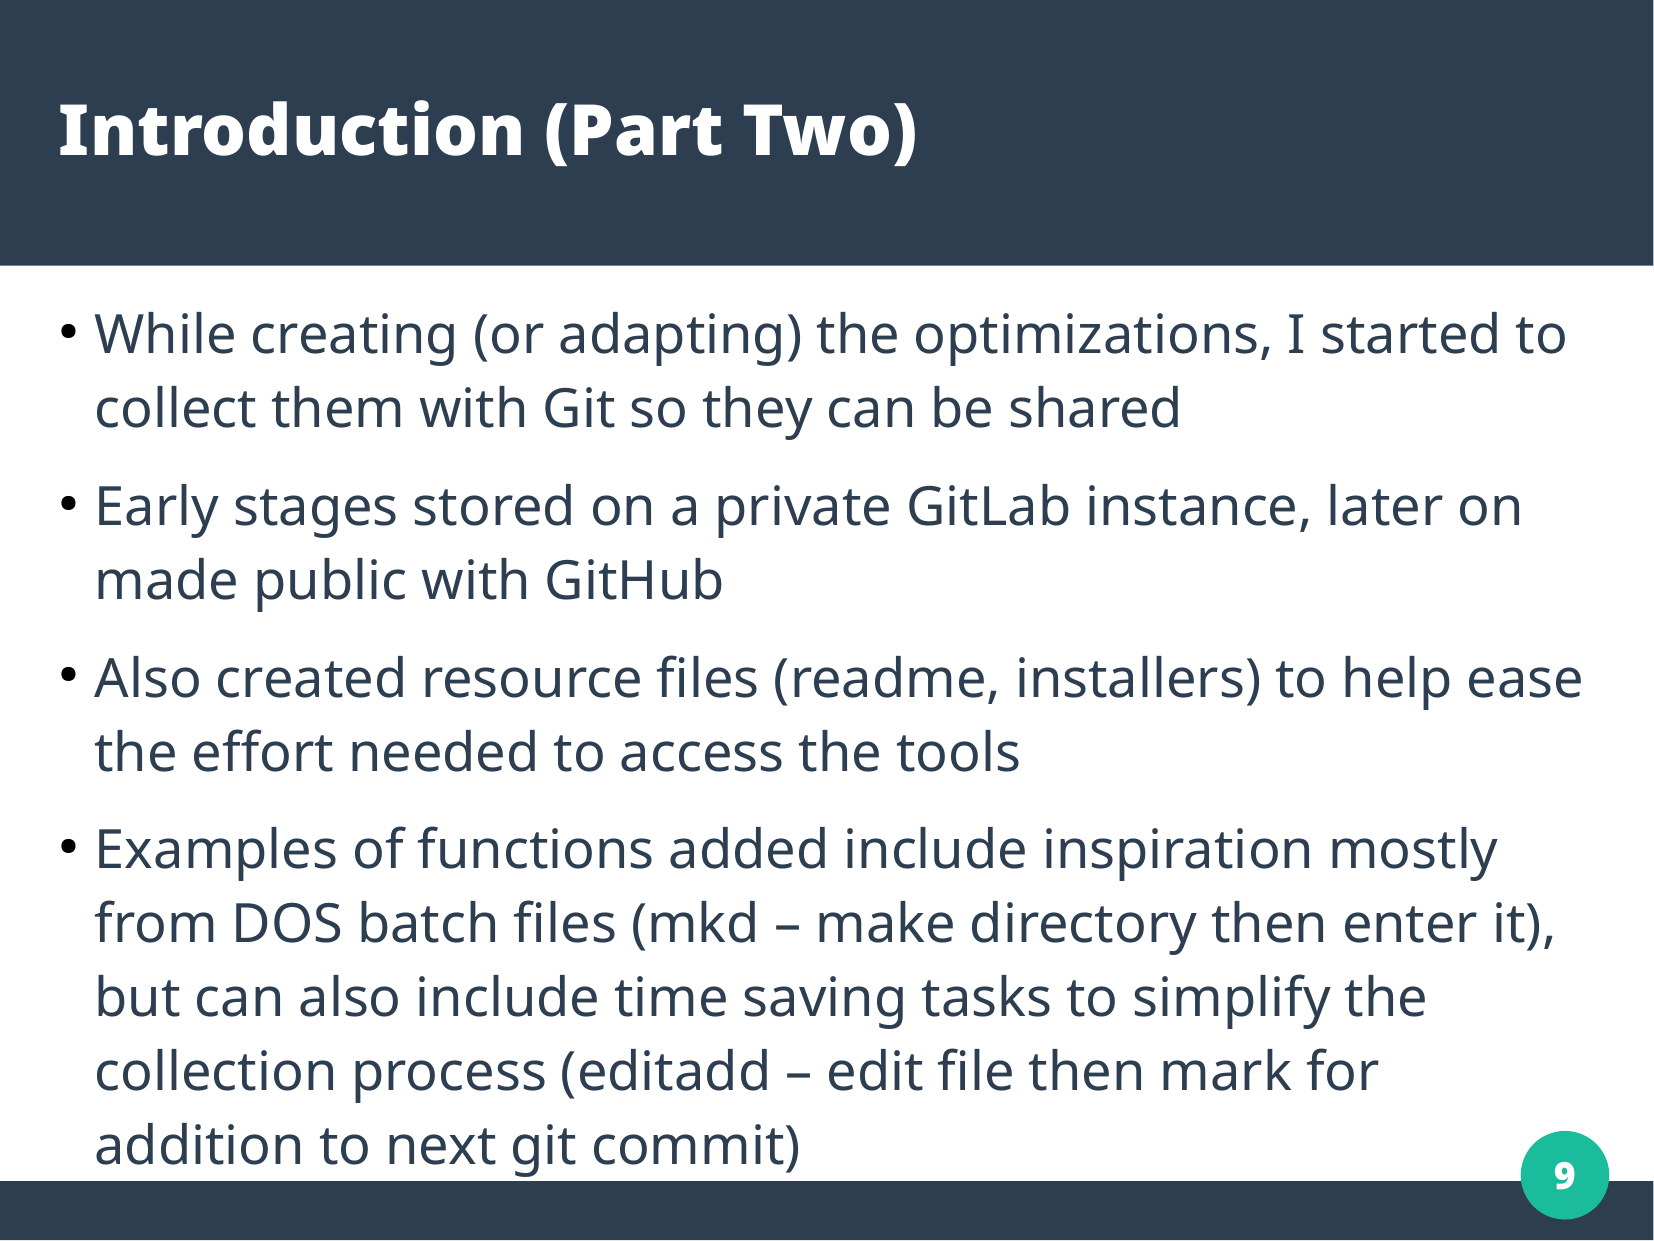

# Introduction (Part Two)
While creating (or adapting) the optimizations, I started to collect them with Git so they can be shared
Early stages stored on a private GitLab instance, later on made public with GitHub
Also created resource files (readme, installers) to help ease the effort needed to access the tools
Examples of functions added include inspiration mostly from DOS batch files (mkd – make directory then enter it), but can also include time saving tasks to simplify the collection process (editadd – edit file then mark for addition to next git commit)
9